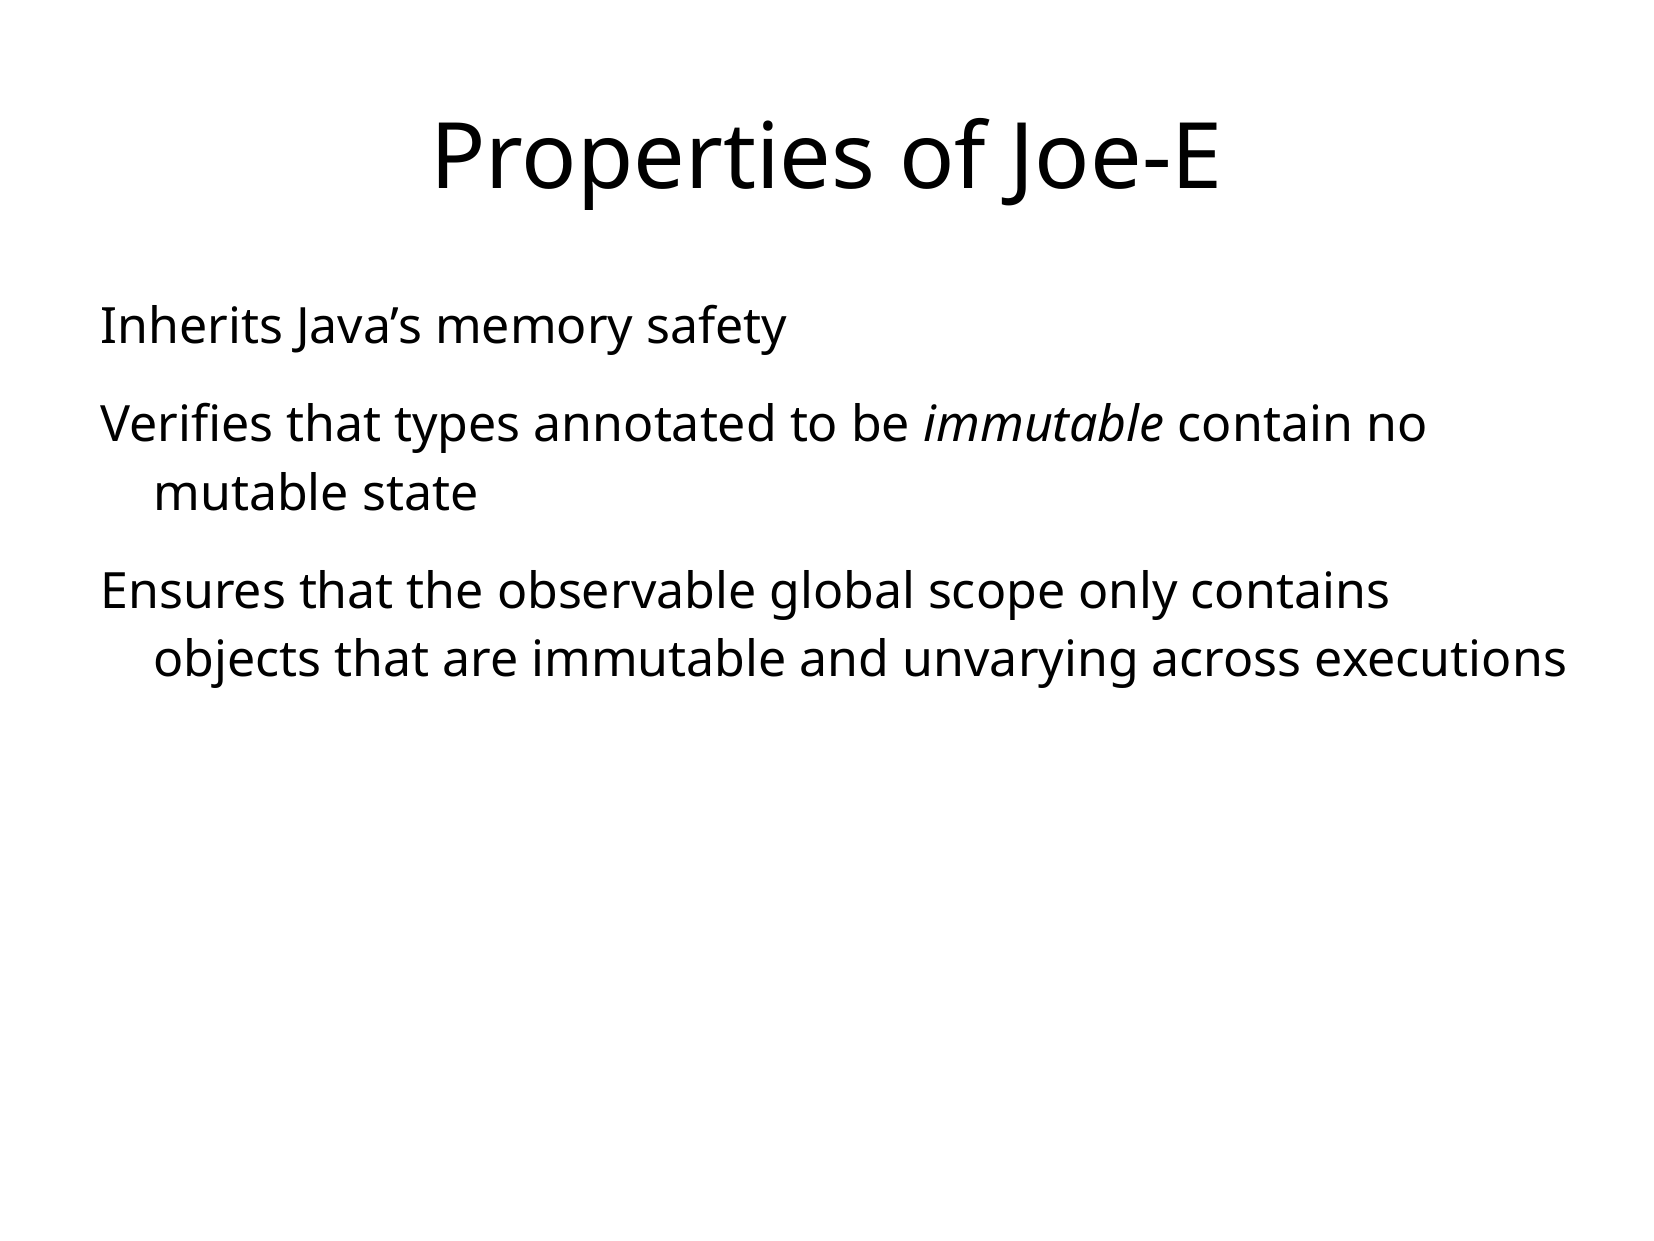

# Properties of Joe-E
Inherits Java’s memory safety
Verifies that types annotated to be immutable contain no mutable state
Ensures that the observable global scope only contains objects that are immutable and unvarying across executions